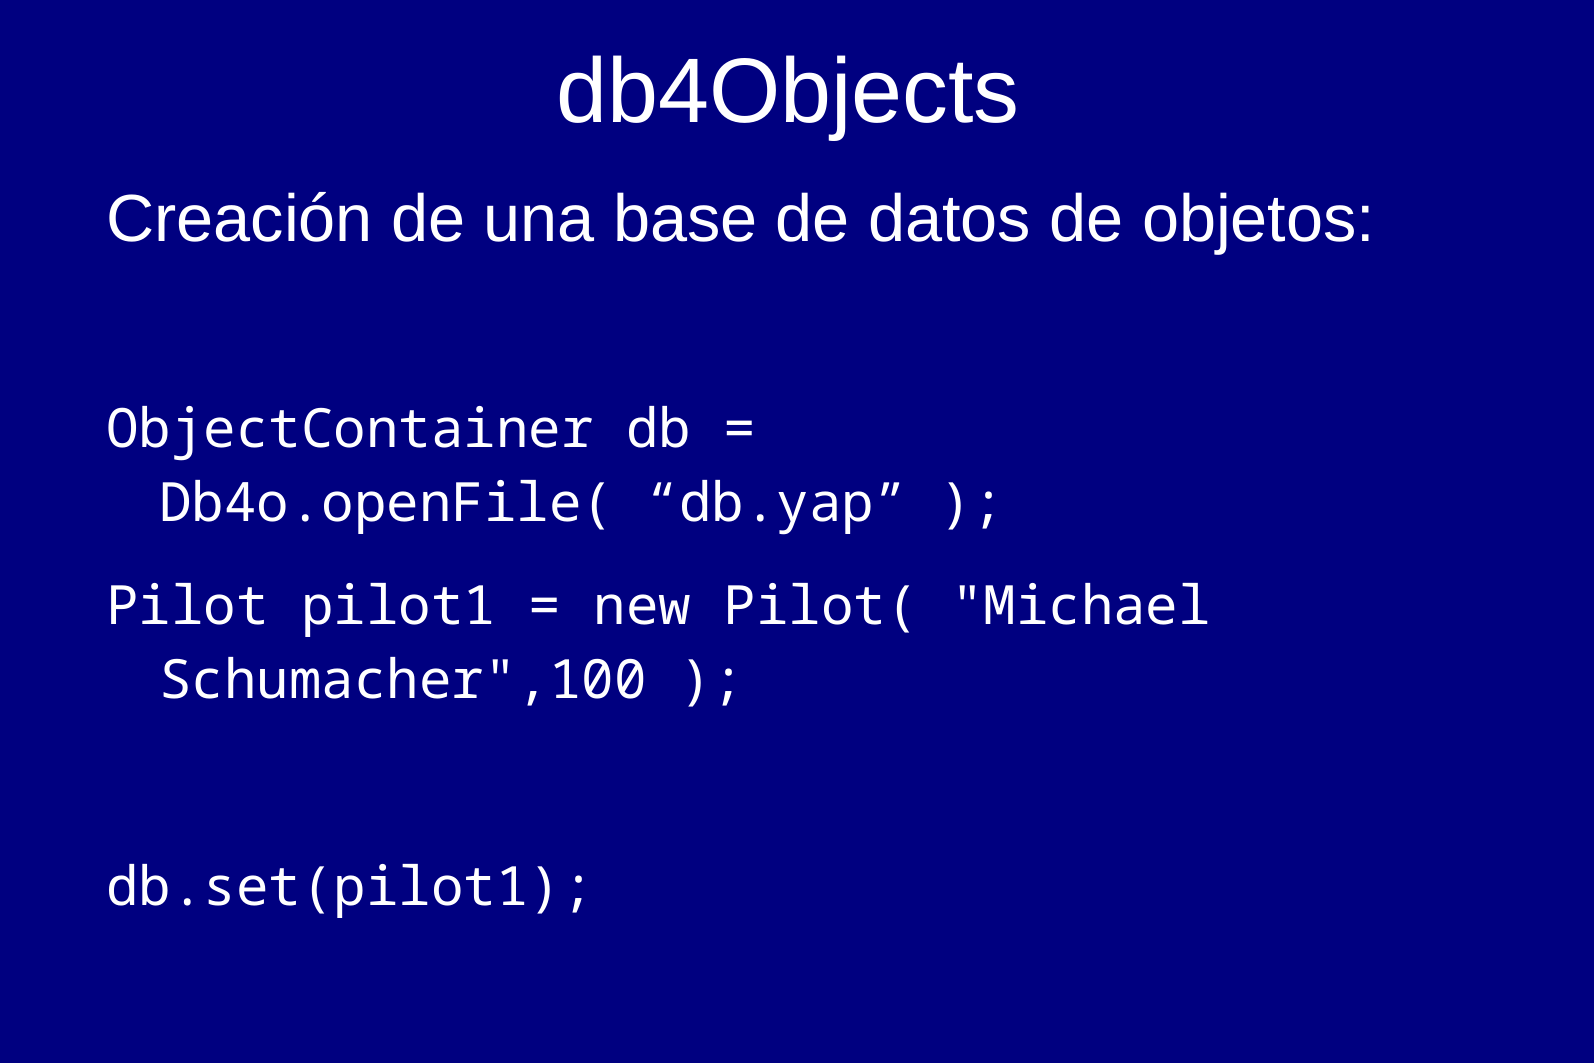

# db4Objects
Creación de una base de datos de objetos:
ObjectContainer db = Db4o.openFile( “db.yap” );
Pilot pilot1 = new Pilot( "Michael Schumacher",100 );
db.set(pilot1);